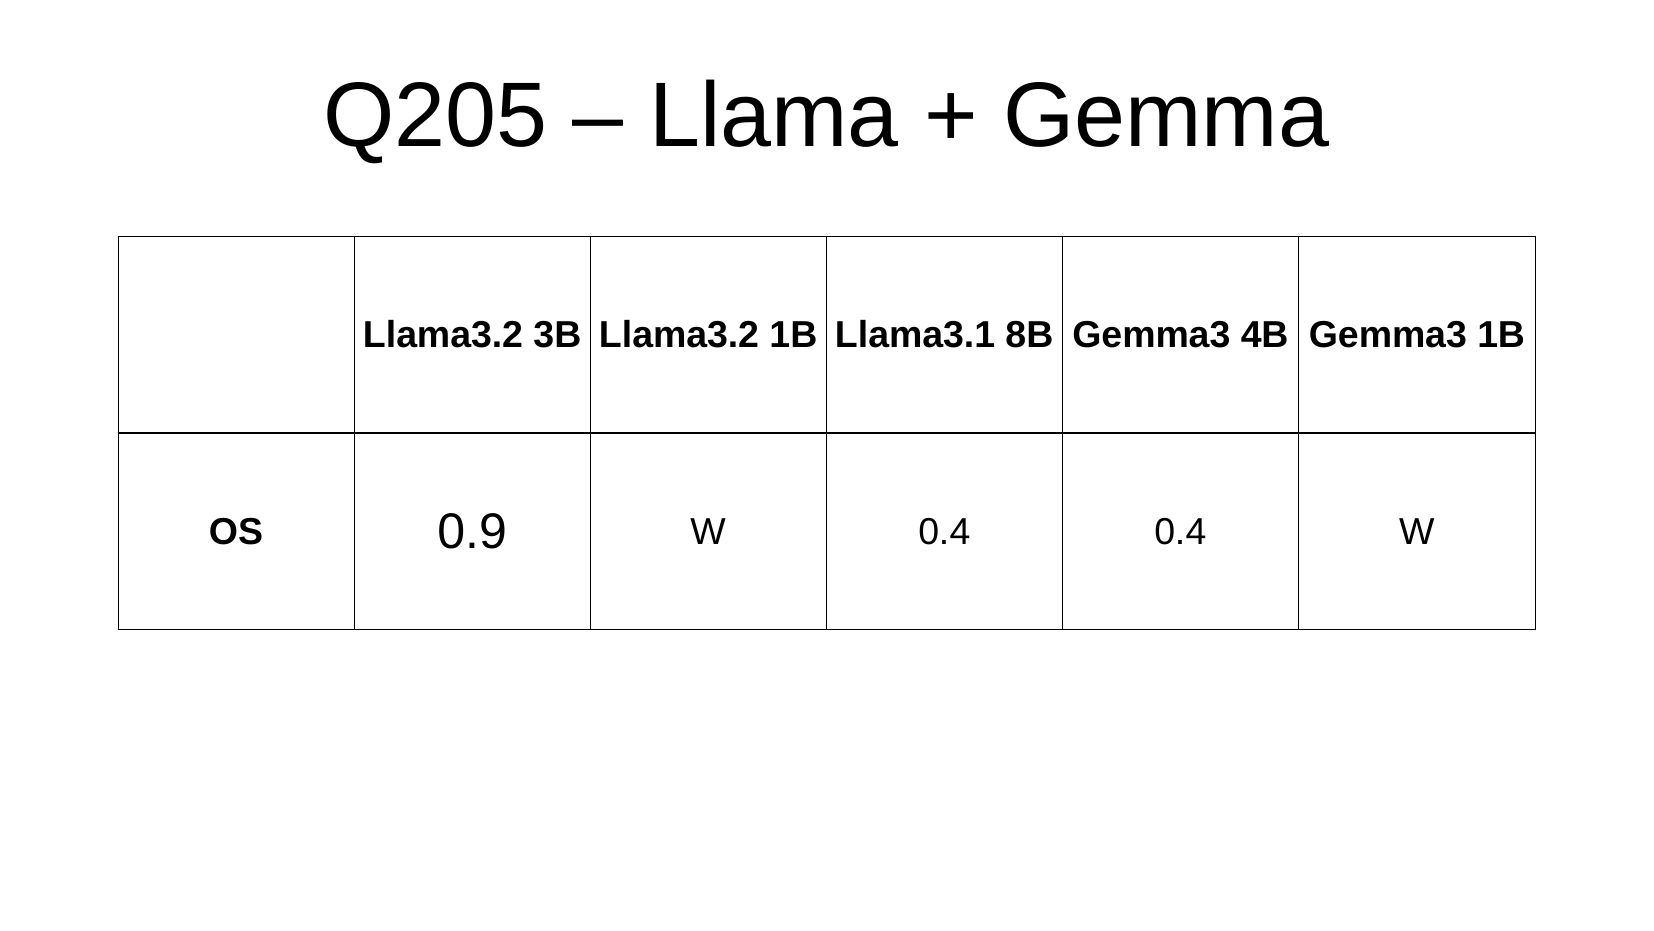

# Q205 – Llama + Gemma
| | Llama3.2 3B | Llama3.2 1B | Llama3.1 8B | Gemma3 4B | Gemma3 1B |
| --- | --- | --- | --- | --- | --- |
| OS | 0.9 | W | 0.4 | 0.4 | W |